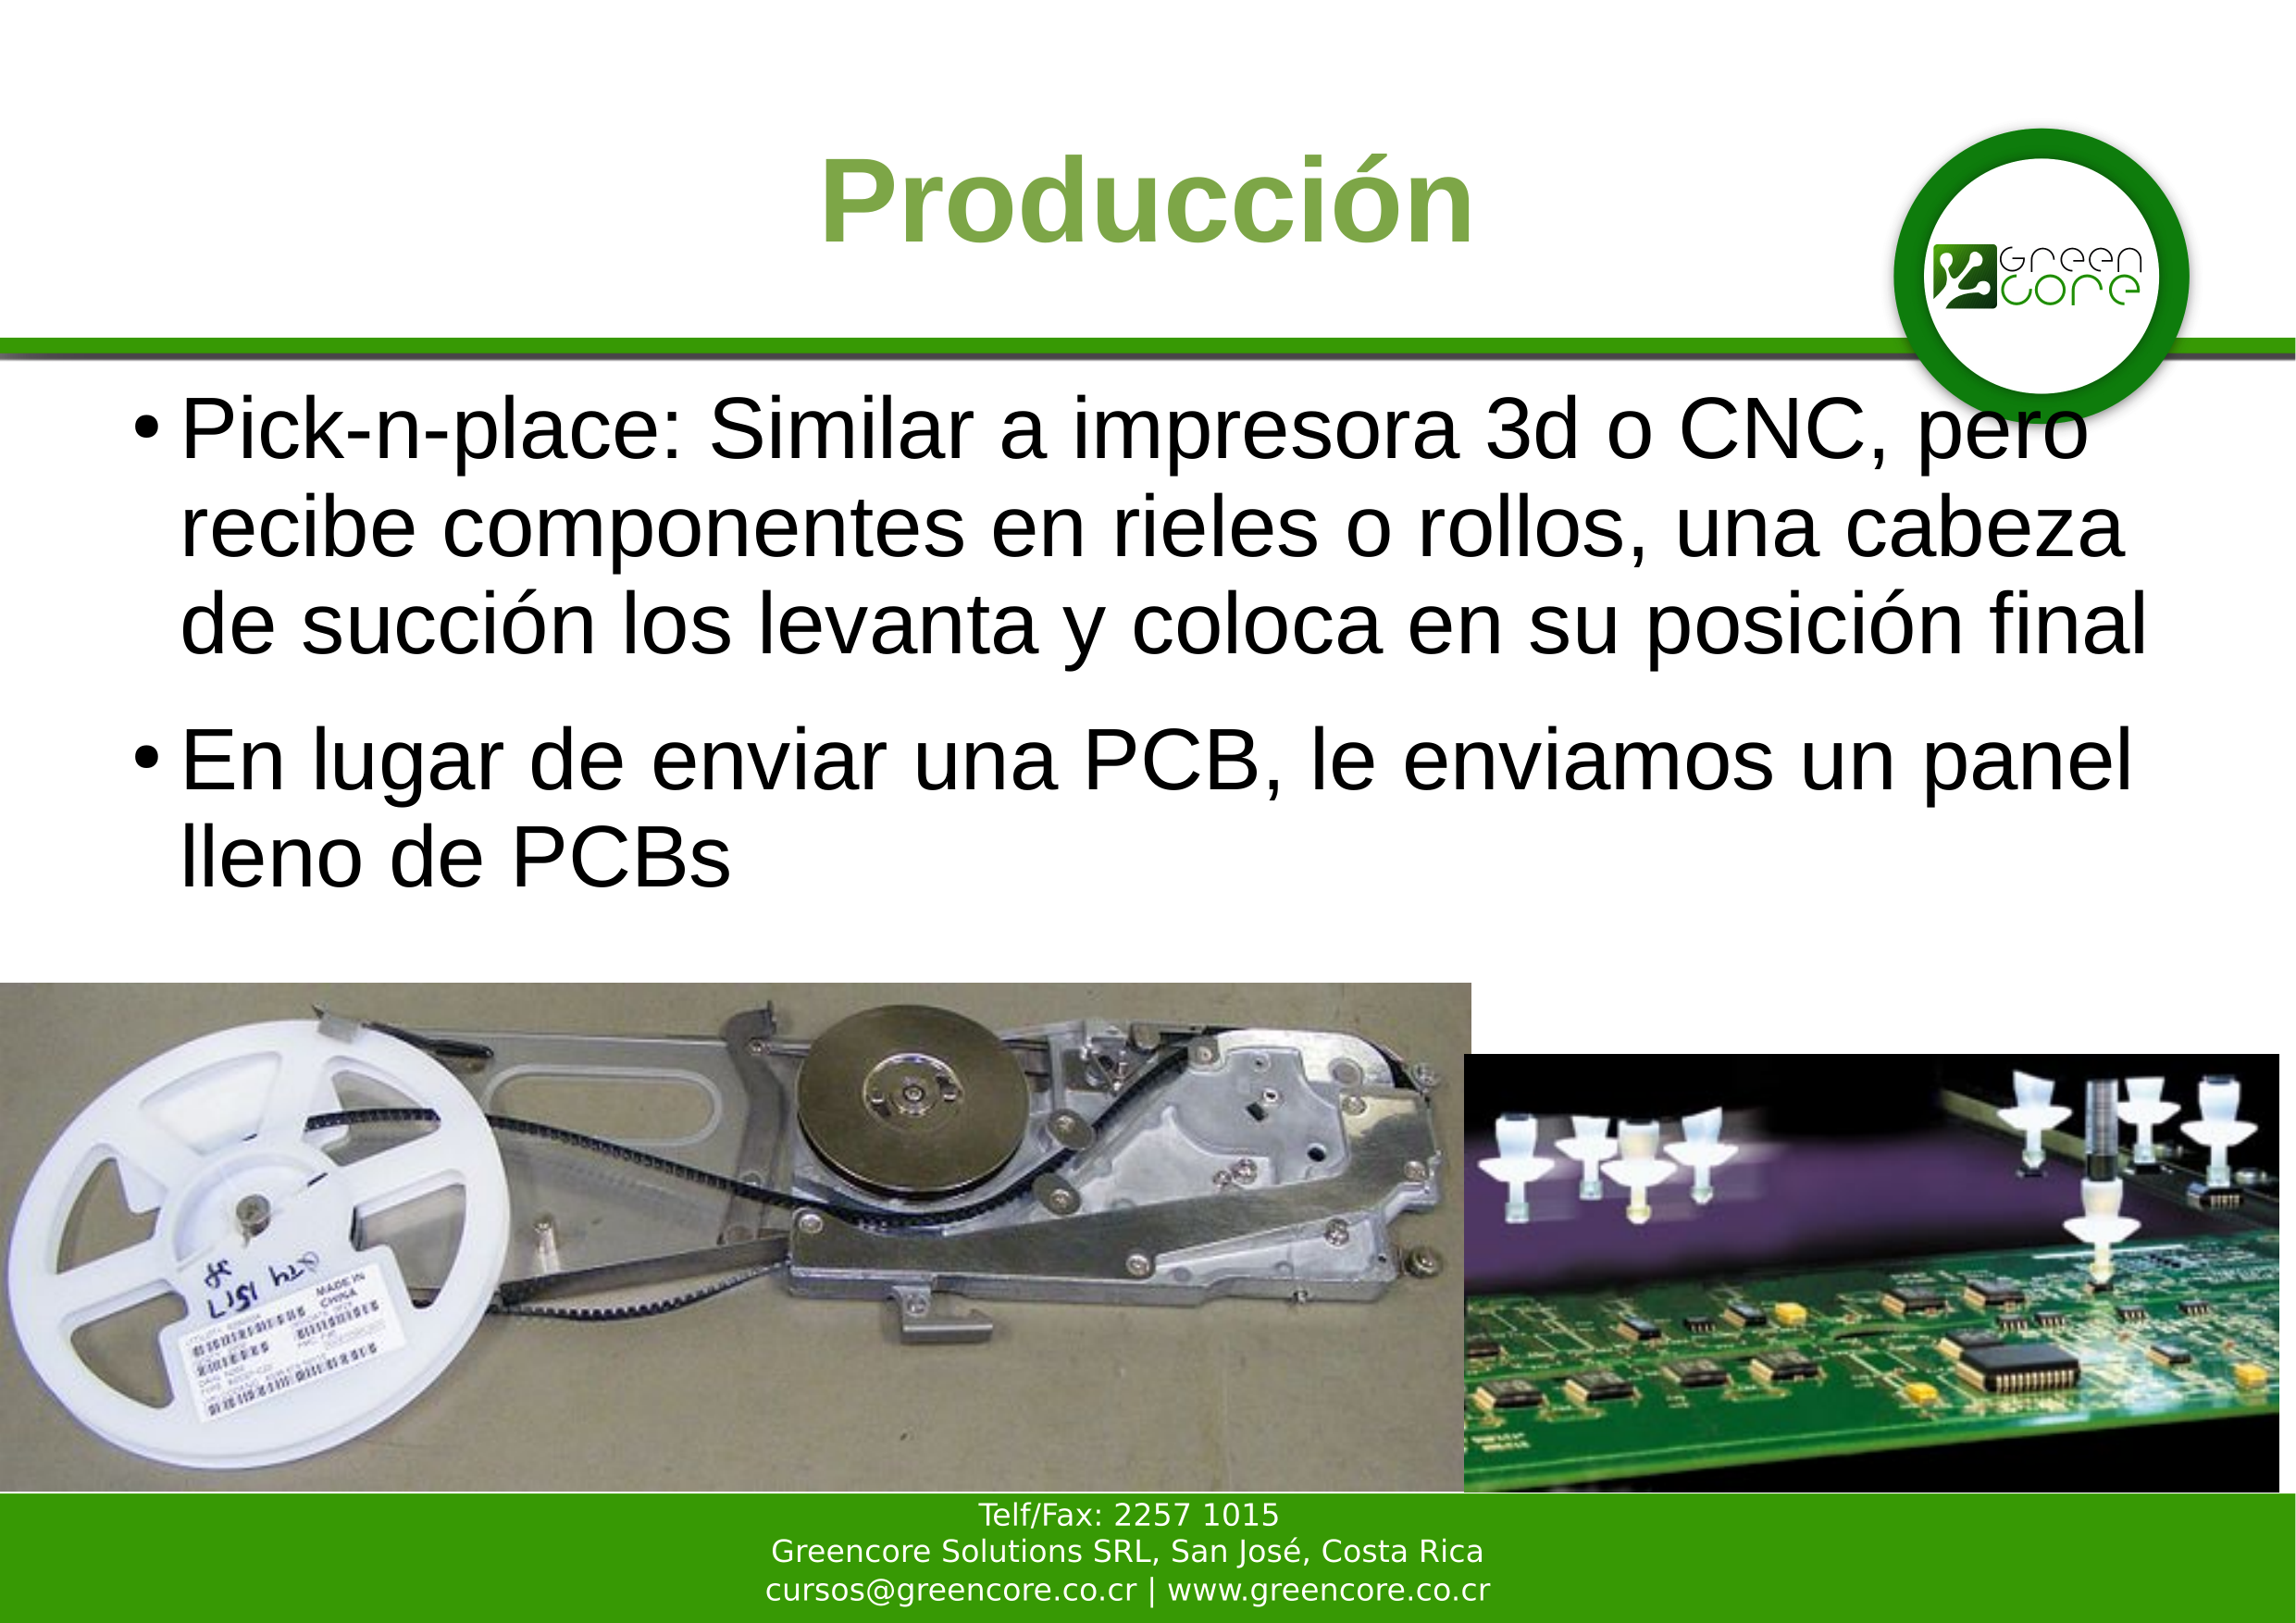

# Producción
Pick-n-place: Similar a impresora 3d o CNC, pero recibe componentes en rieles o rollos, una cabeza de succión los levanta y coloca en su posición final
En lugar de enviar una PCB, le enviamos un panel lleno de PCBs